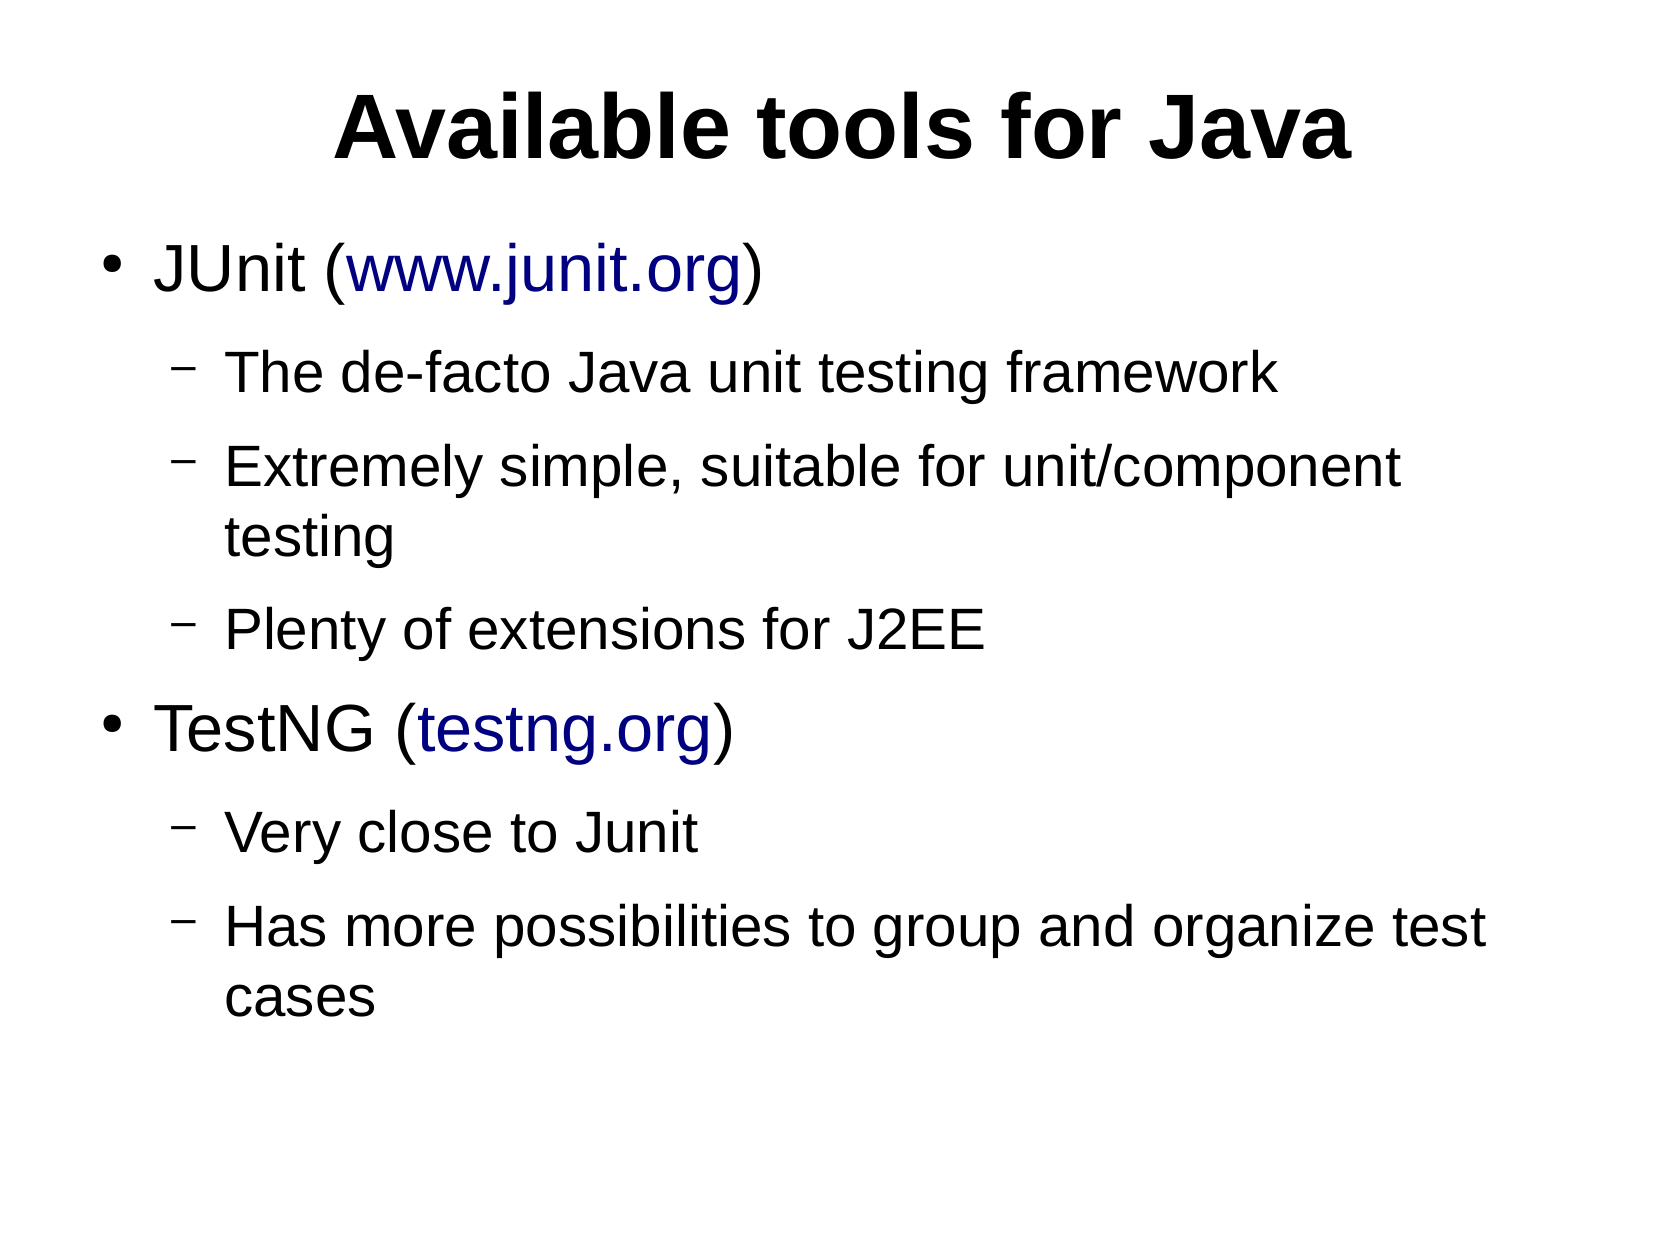

# Available tools for Java
JUnit (www.junit.org)
The de-facto Java unit testing framework
Extremely simple, suitable for unit/component testing
Plenty of extensions for J2EE
TestNG (testng.org)
Very close to Junit
Has more possibilities to group and organize test cases